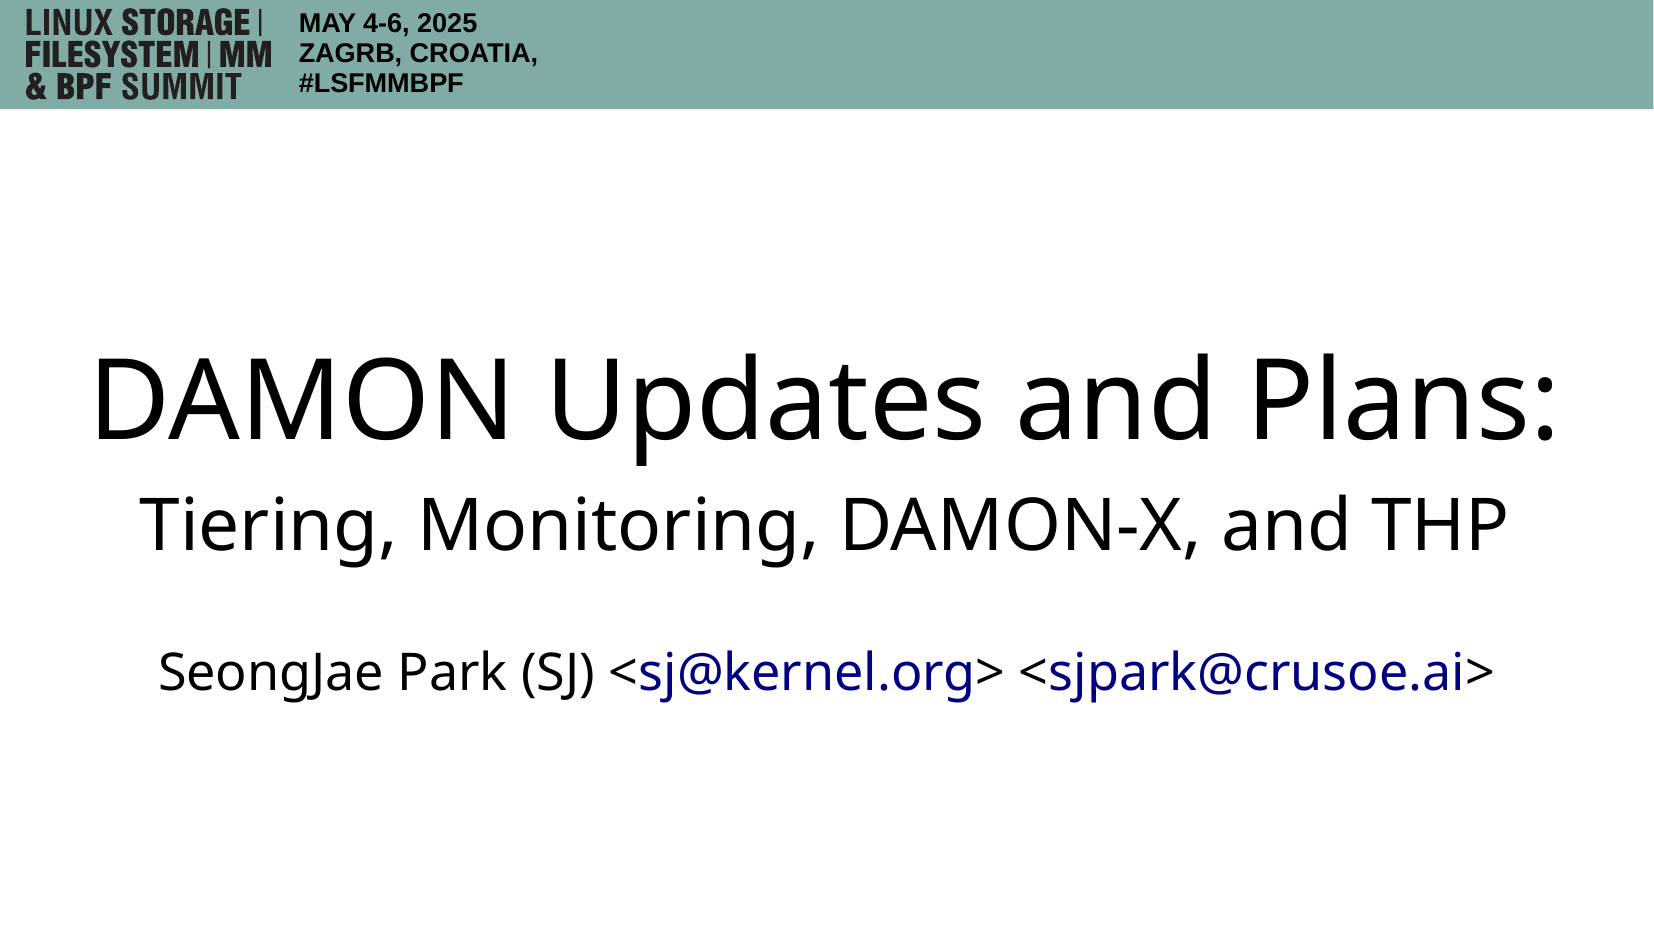

MAY 4-6, 2025
ZAGRB, CROATIA,
#LSFMMBPF
# DAMON Updates and Plans: Tiering, Monitoring, DAMON-X, and THP
SeongJae Park (SJ) <sj@kernel.org> <sjpark@crusoe.ai>